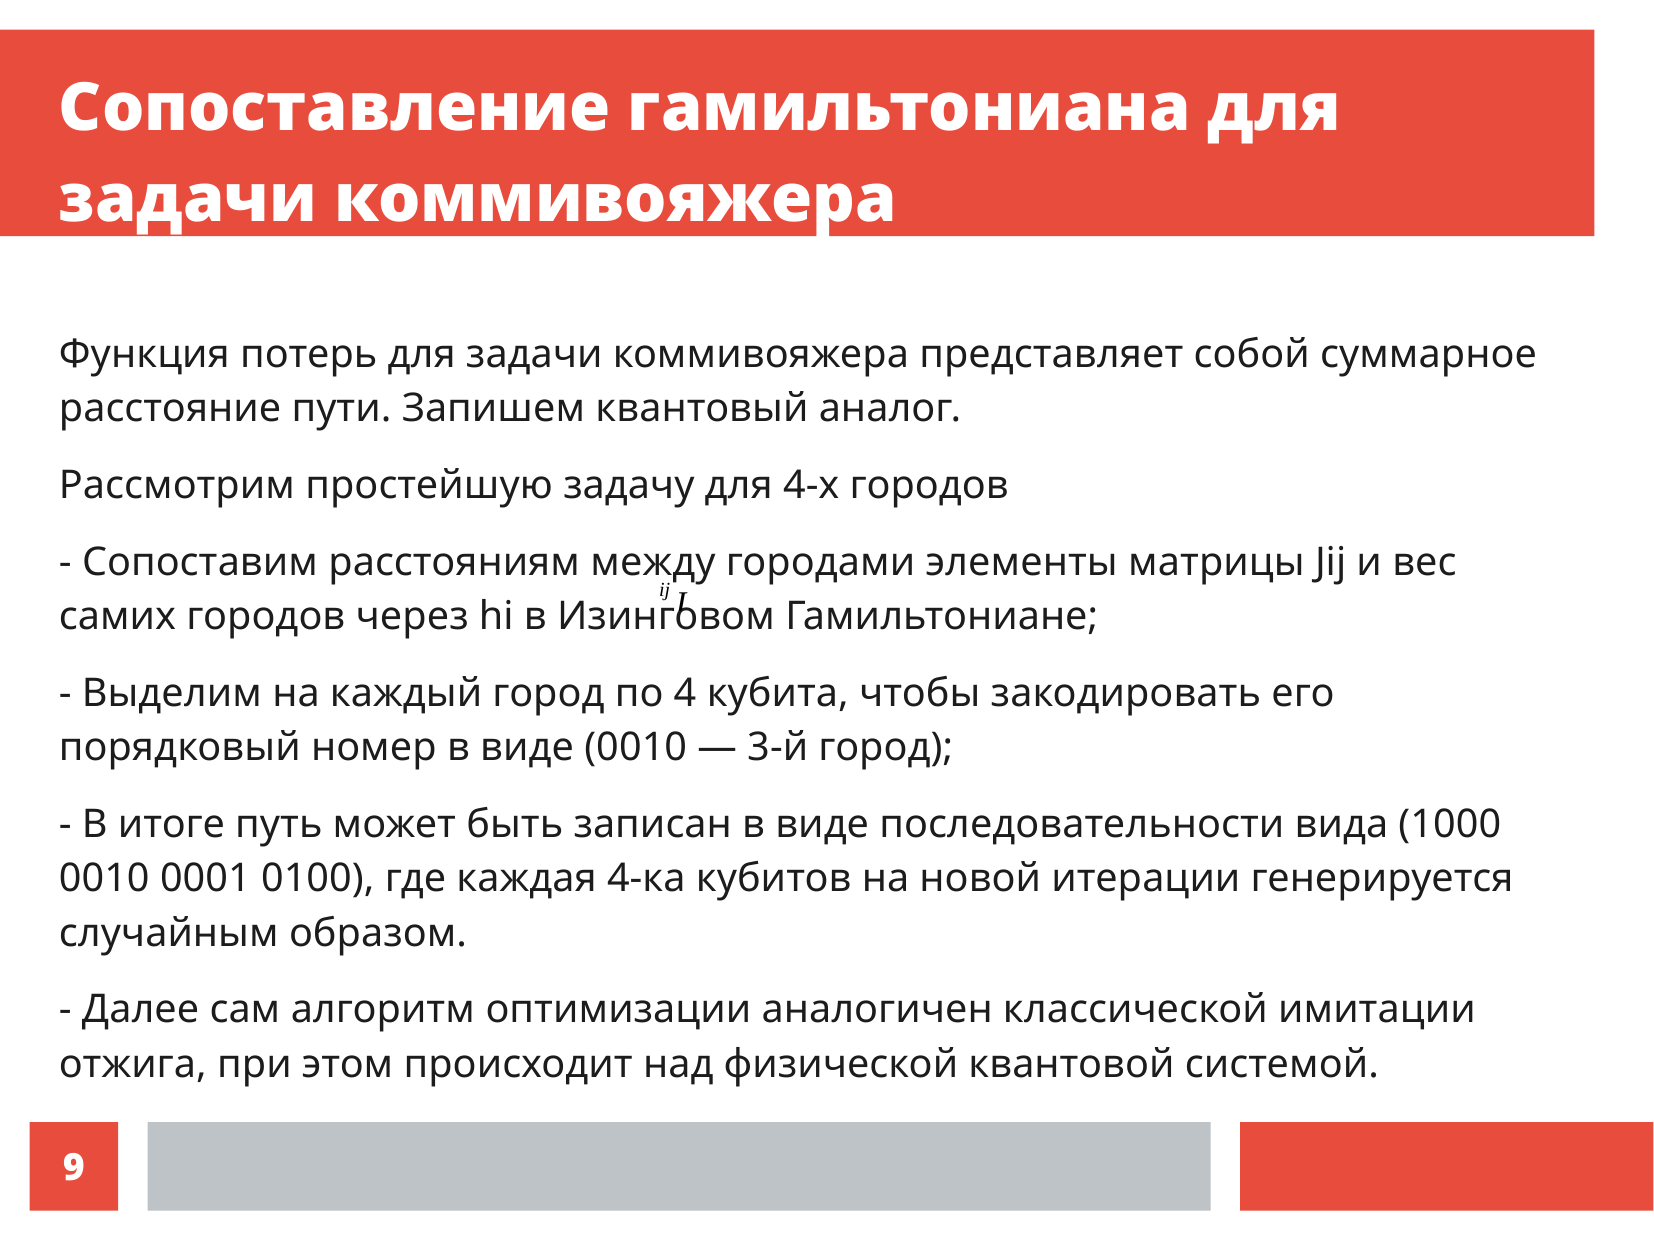

# Сопоставление гамильтониана для задачи коммивояжера
Функция потерь для задачи коммивояжера представляет собой суммарное расстояние пути. Запишем квантовый аналог.
Рассмотрим простейшую задачу для 4-х городов
- Сопоставим расстояниям между городами элементы матрицы Jij и вес самих городов через hi в Изинговом Гамильтониане;
- Выделим на каждый город по 4 кубита, чтобы закодировать его порядковый номер в виде (0010 — 3-й город);
- В итоге путь может быть записан в виде последовательности вида (1000 0010 0001 0100), где каждая 4-ка кубитов на новой итерации генерируется случайным образом.
- Далее сам алгоритм оптимизации аналогичен классической имитации отжига, при этом происходит над физической квантовой системой.
9